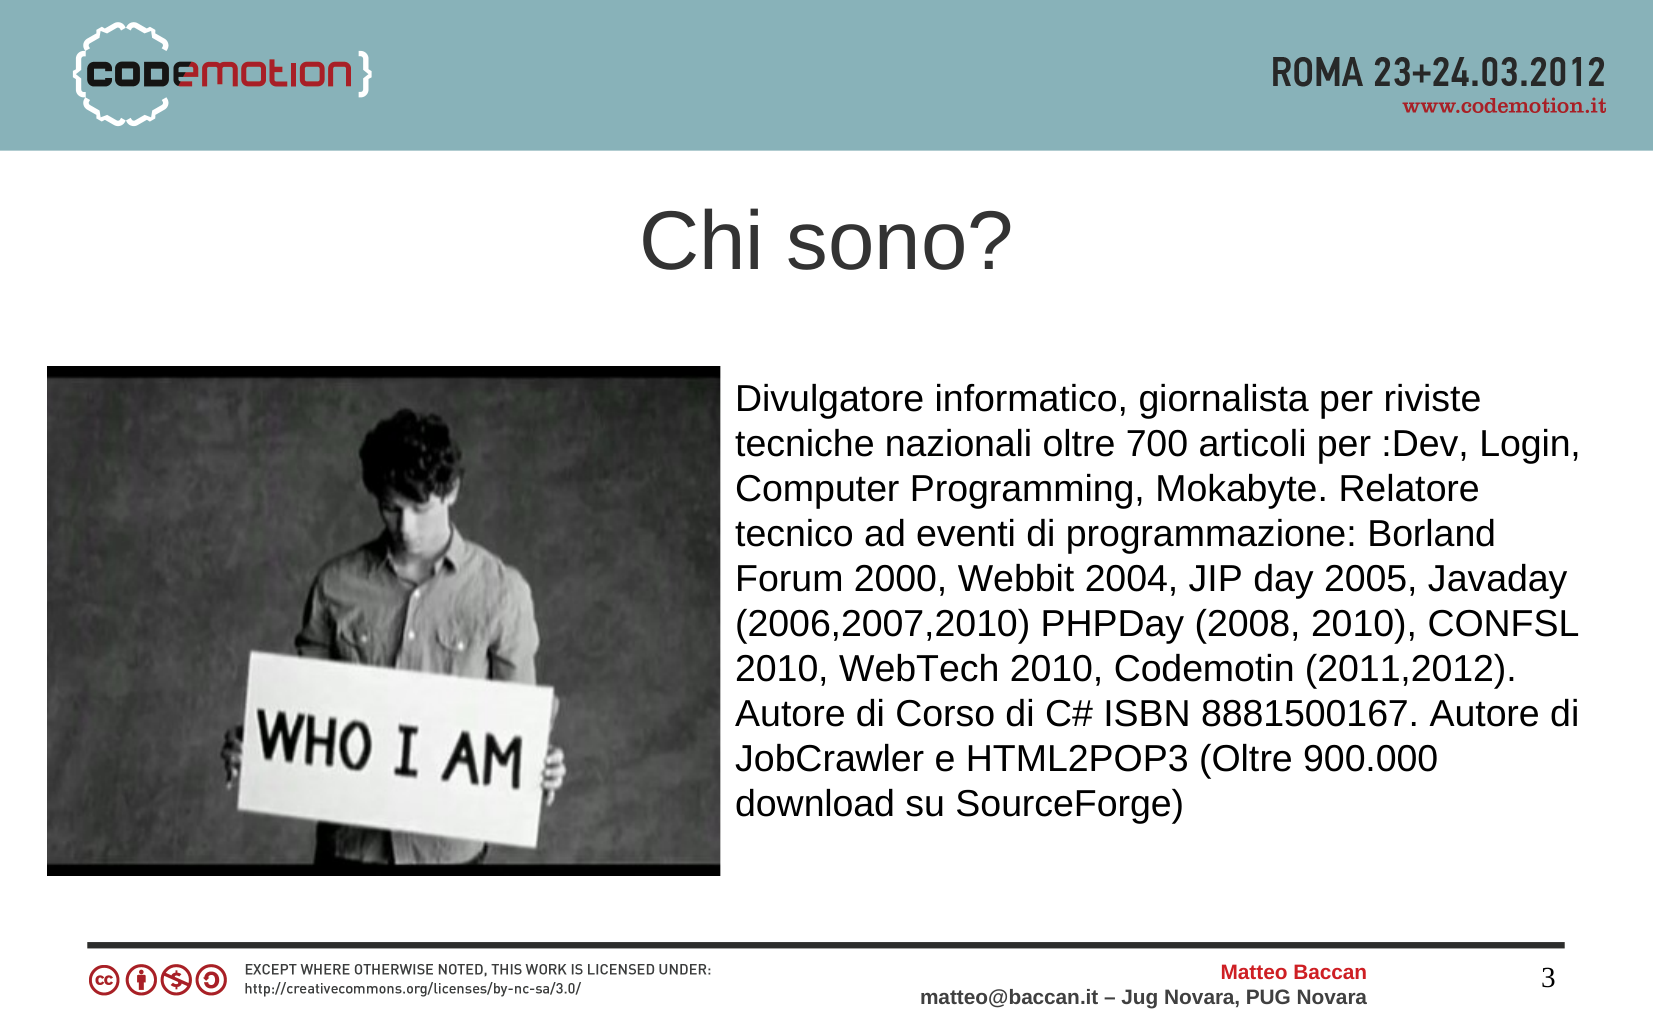

# Chi sono?
Divulgatore informatico, giornalista per riviste tecniche nazionali oltre 700 articoli per :Dev, Login, Computer Programming, Mokabyte. Relatore tecnico ad eventi di programmazione: Borland Forum 2000, Webbit 2004, JIP day 2005, Javaday (2006,2007,2010) PHPDay (2008, 2010), CONFSL 2010, WebTech 2010, Codemotin (2011,2012). Autore di Corso di C# ISBN 8881500167. Autore di JobCrawler e HTML2POP3 (Oltre 900.000 download su SourceForge)
3